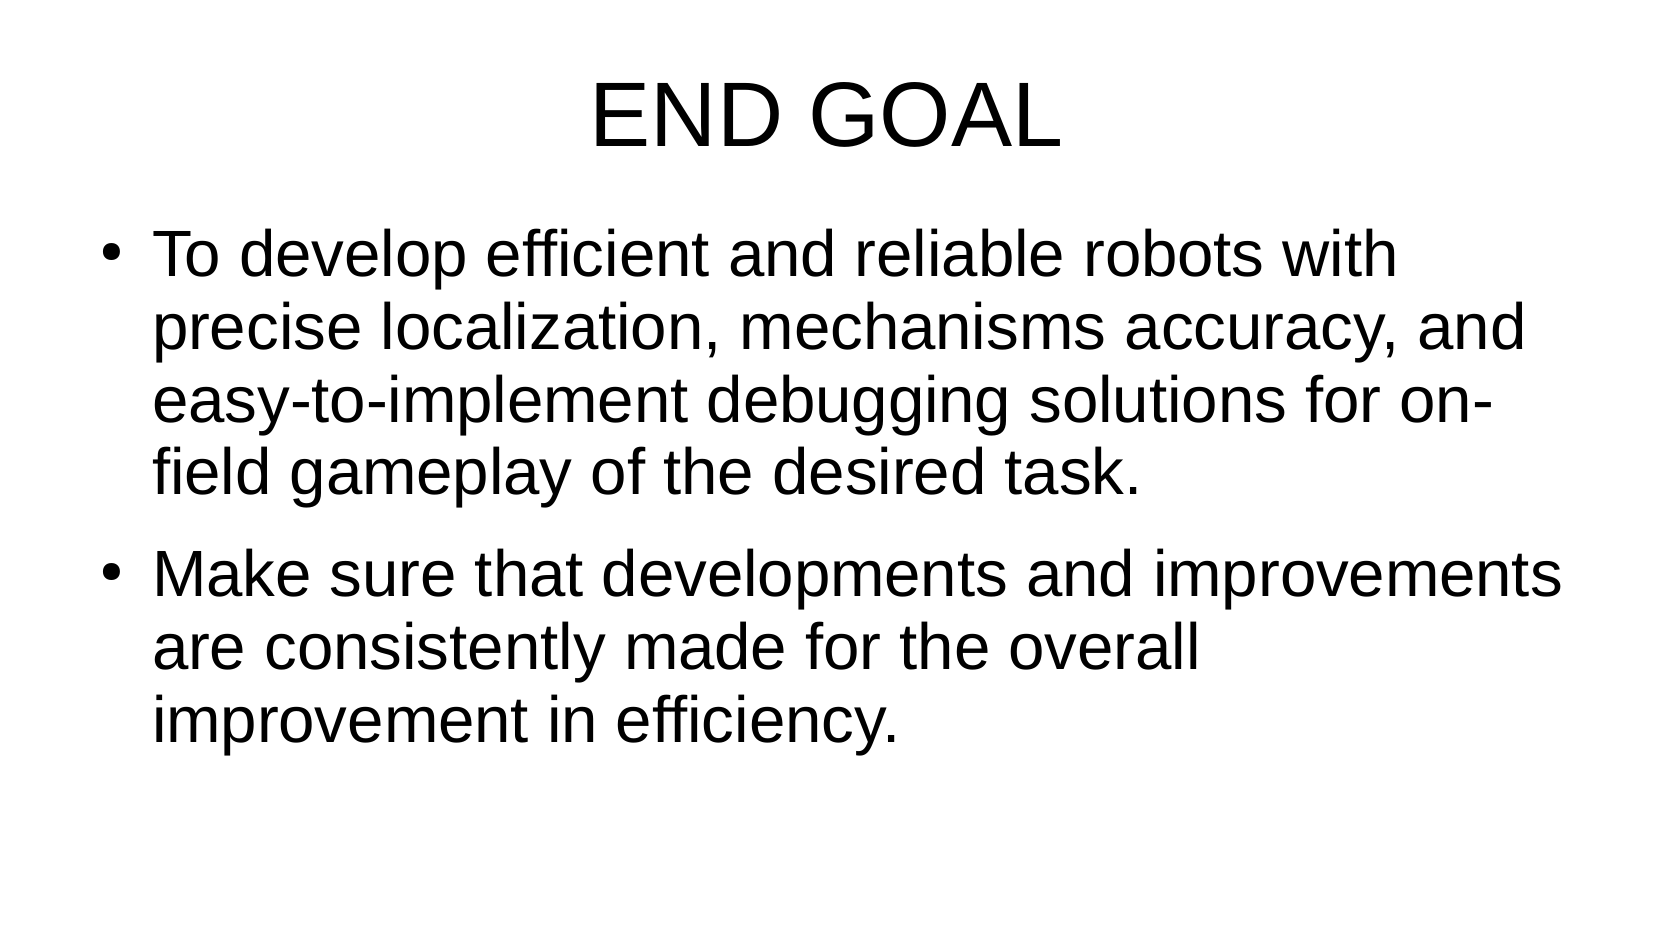

# END GOAL
To develop efficient and reliable robots with precise localization, mechanisms accuracy, and easy-to-implement debugging solutions for on-field gameplay of the desired task.
Make sure that developments and improvements are consistently made for the overall improvement in efficiency.